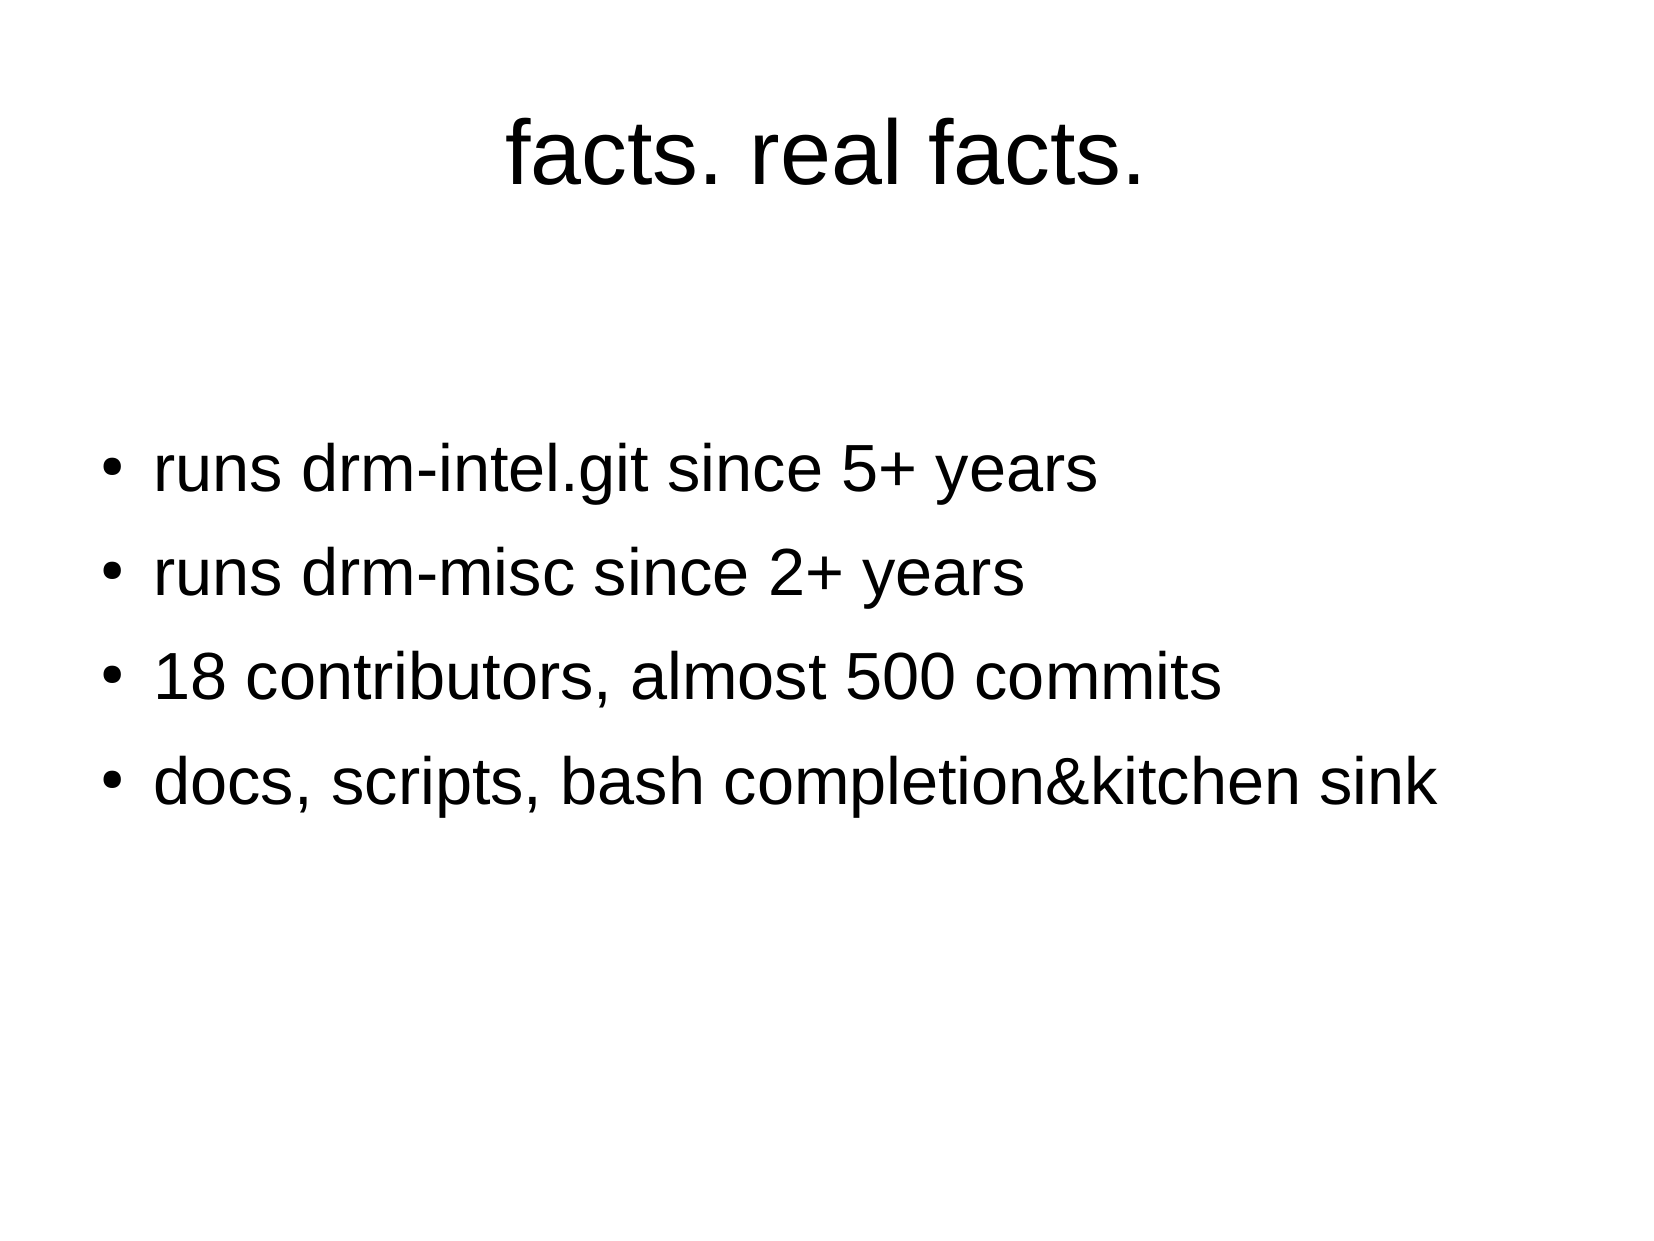

# facts. real facts.
runs drm-intel.git since 5+ years
runs drm-misc since 2+ years
18 contributors, almost 500 commits
docs, scripts, bash completion&kitchen sink